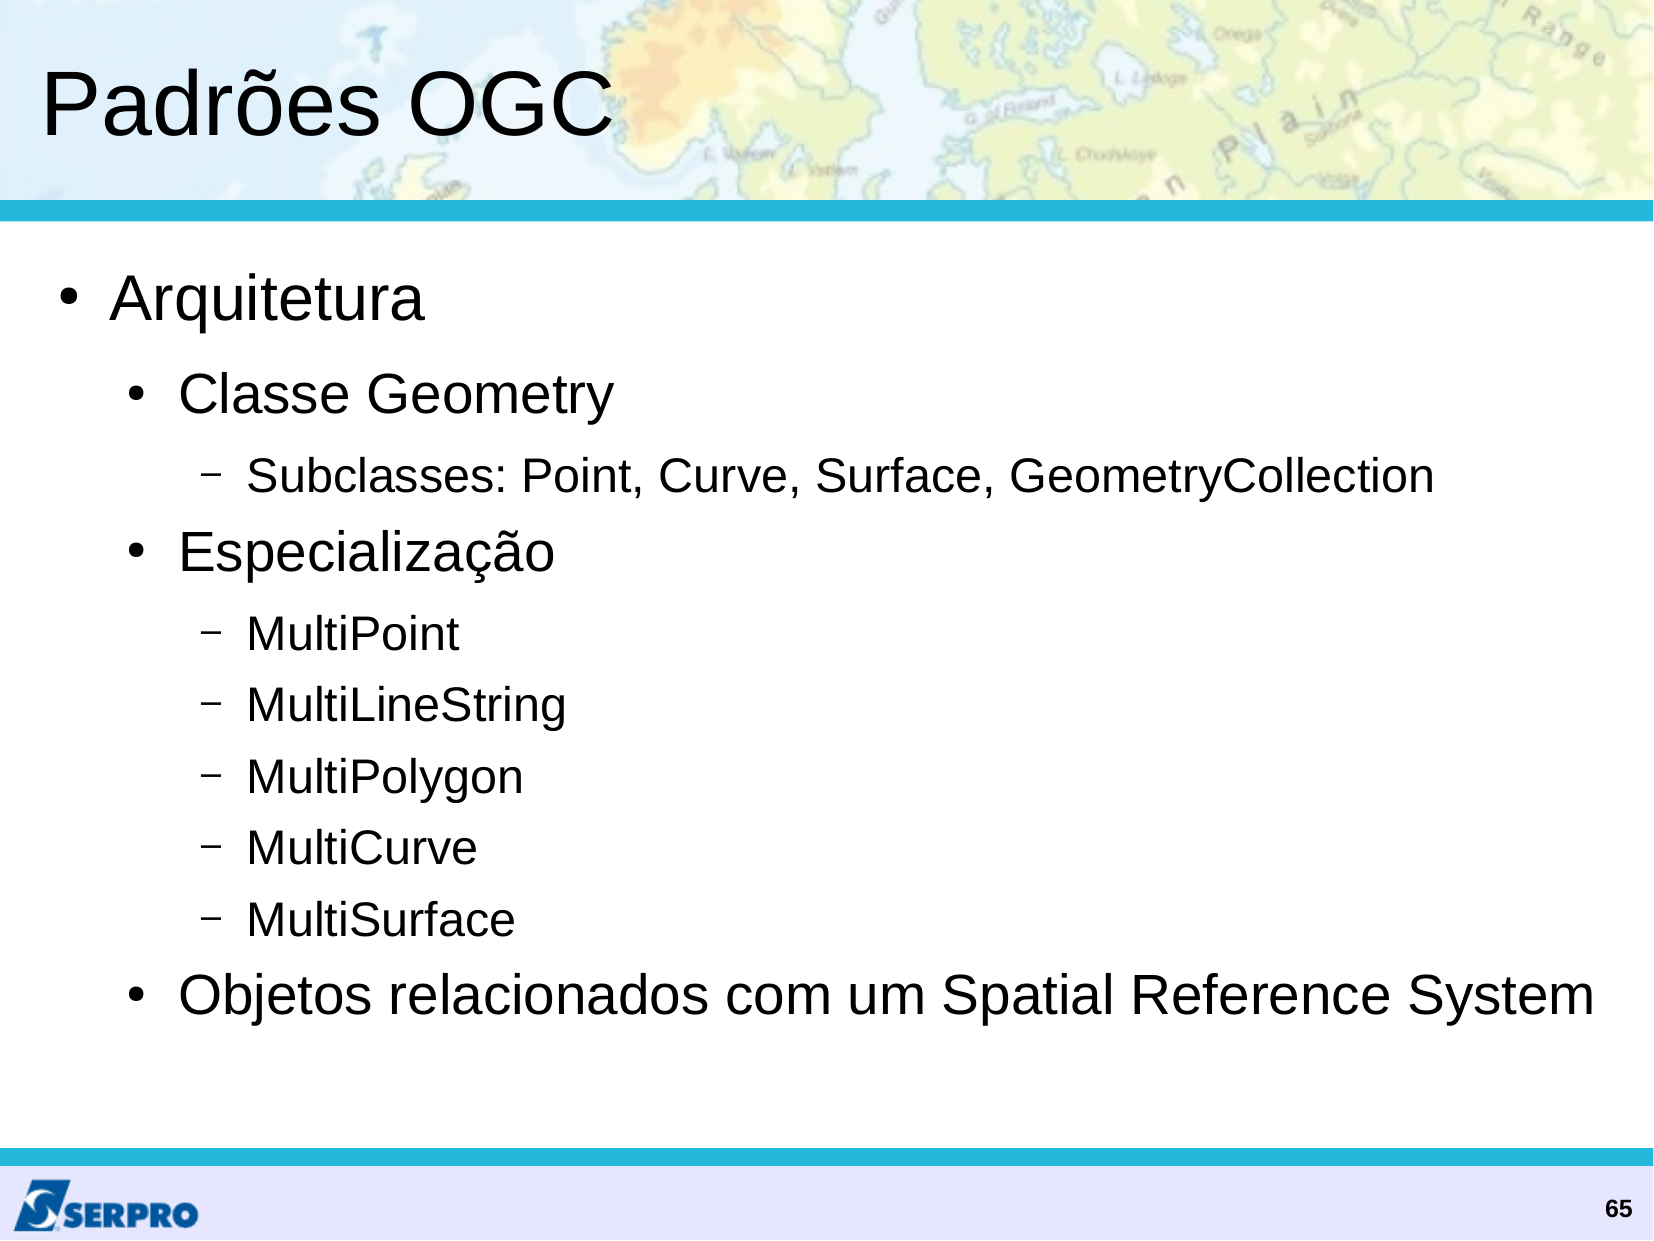

# Padrões OGC
Arquitetura
Classe Geometry
Subclasses: Point, Curve, Surface, GeometryCollection
Especialização
MultiPoint
MultiLineString
MultiPolygon
MultiCurve
MultiSurface
Objetos relacionados com um Spatial Reference System
65